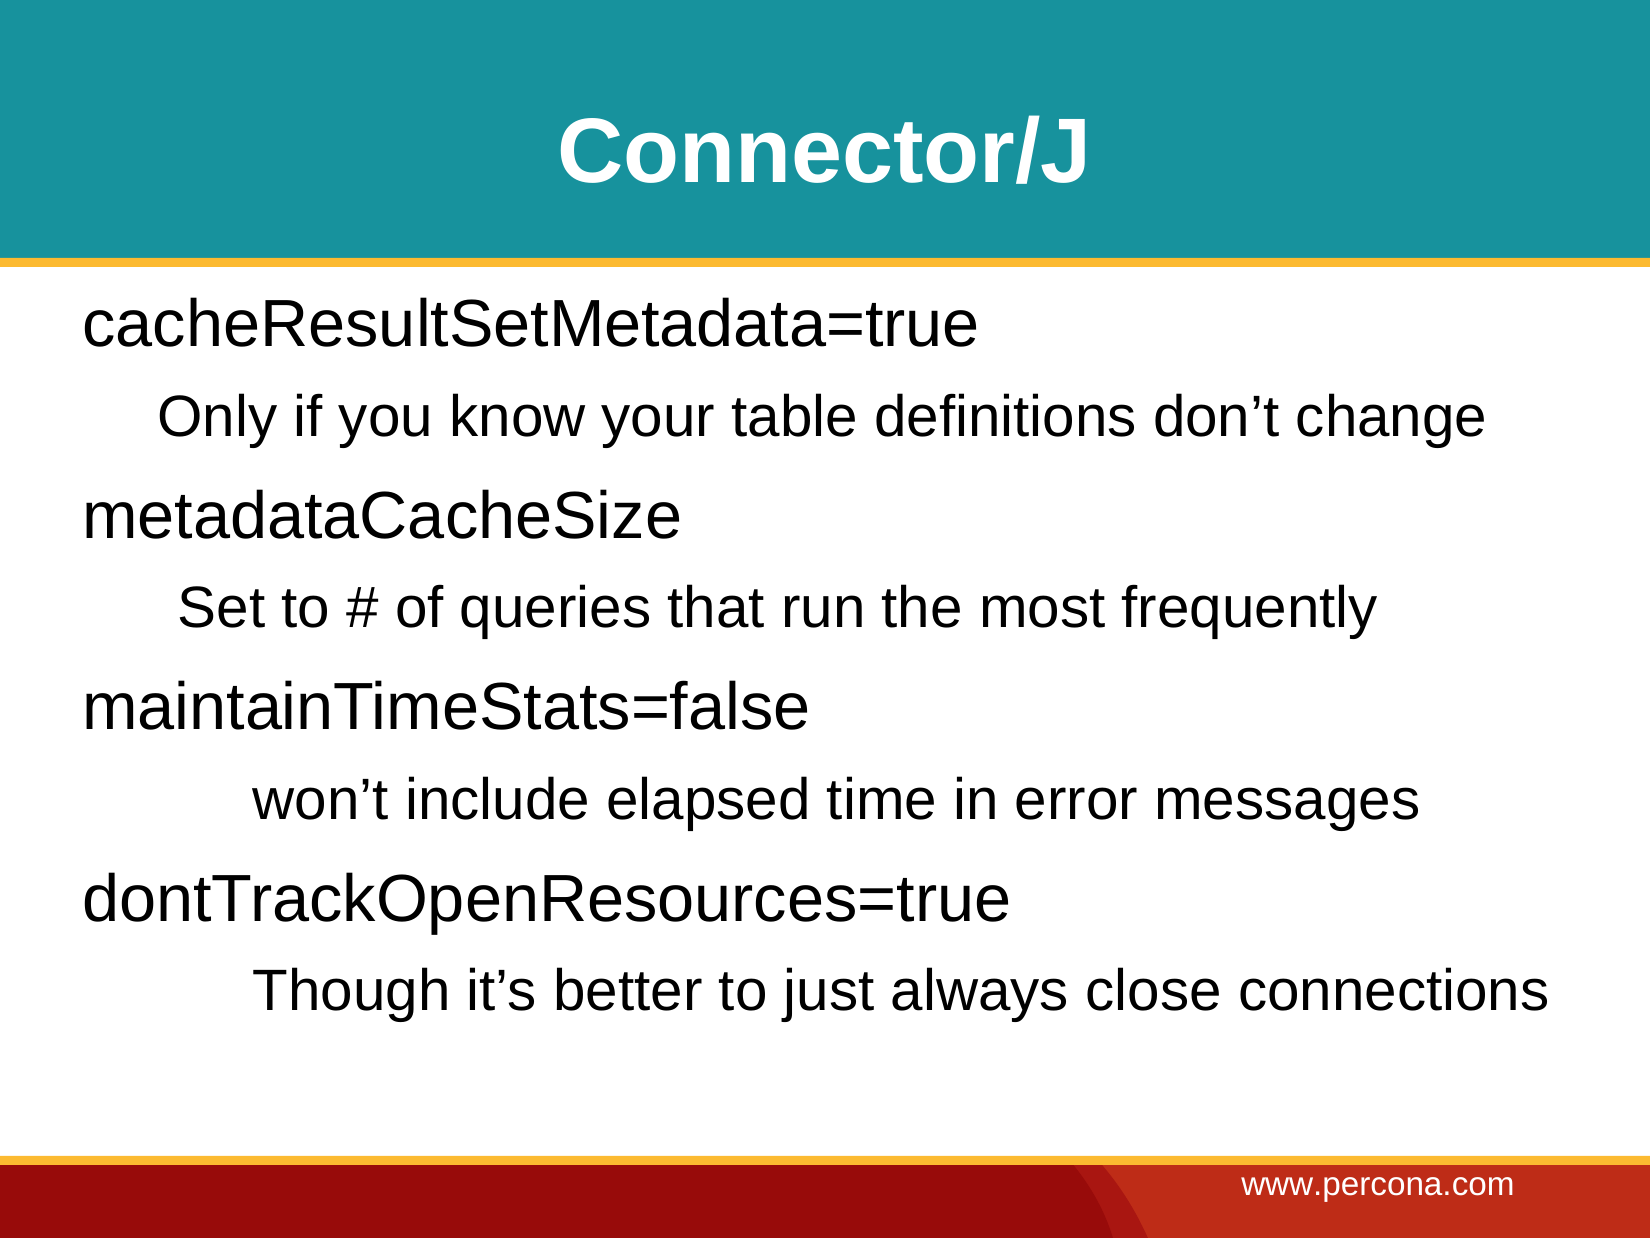

# Connector/J
cacheResultSetMetadata=true
Only if you know your table definitions don’t change
metadataCacheSize
Set to # of queries that run the most frequently
maintainTimeStats=false
won’t include elapsed time in error messages
dontTrackOpenResources=true
Though it’s better to just always close connections
www.percona.com